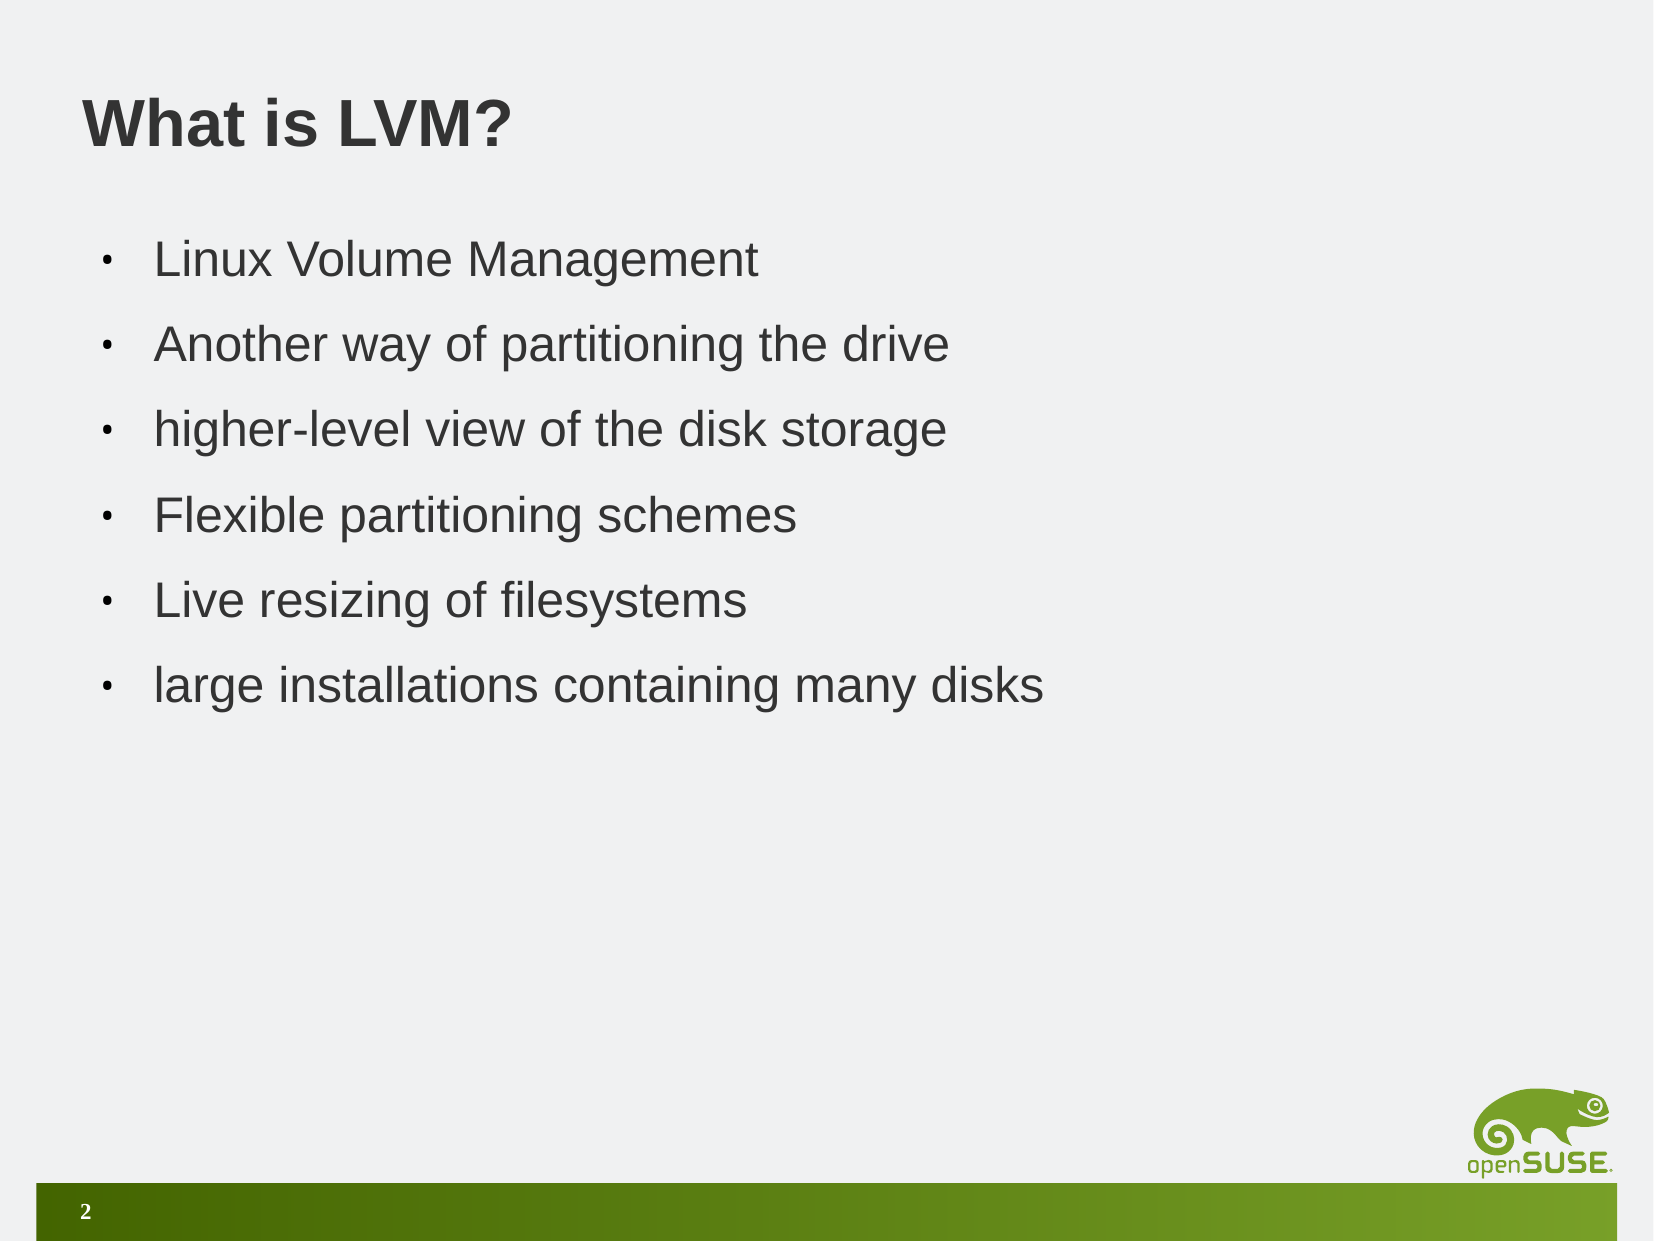

# What is LVM?
Linux Volume Management
Another way of partitioning the drive
higher-level view of the disk storage
Flexible partitioning schemes
Live resizing of filesystems
large installations containing many disks
2